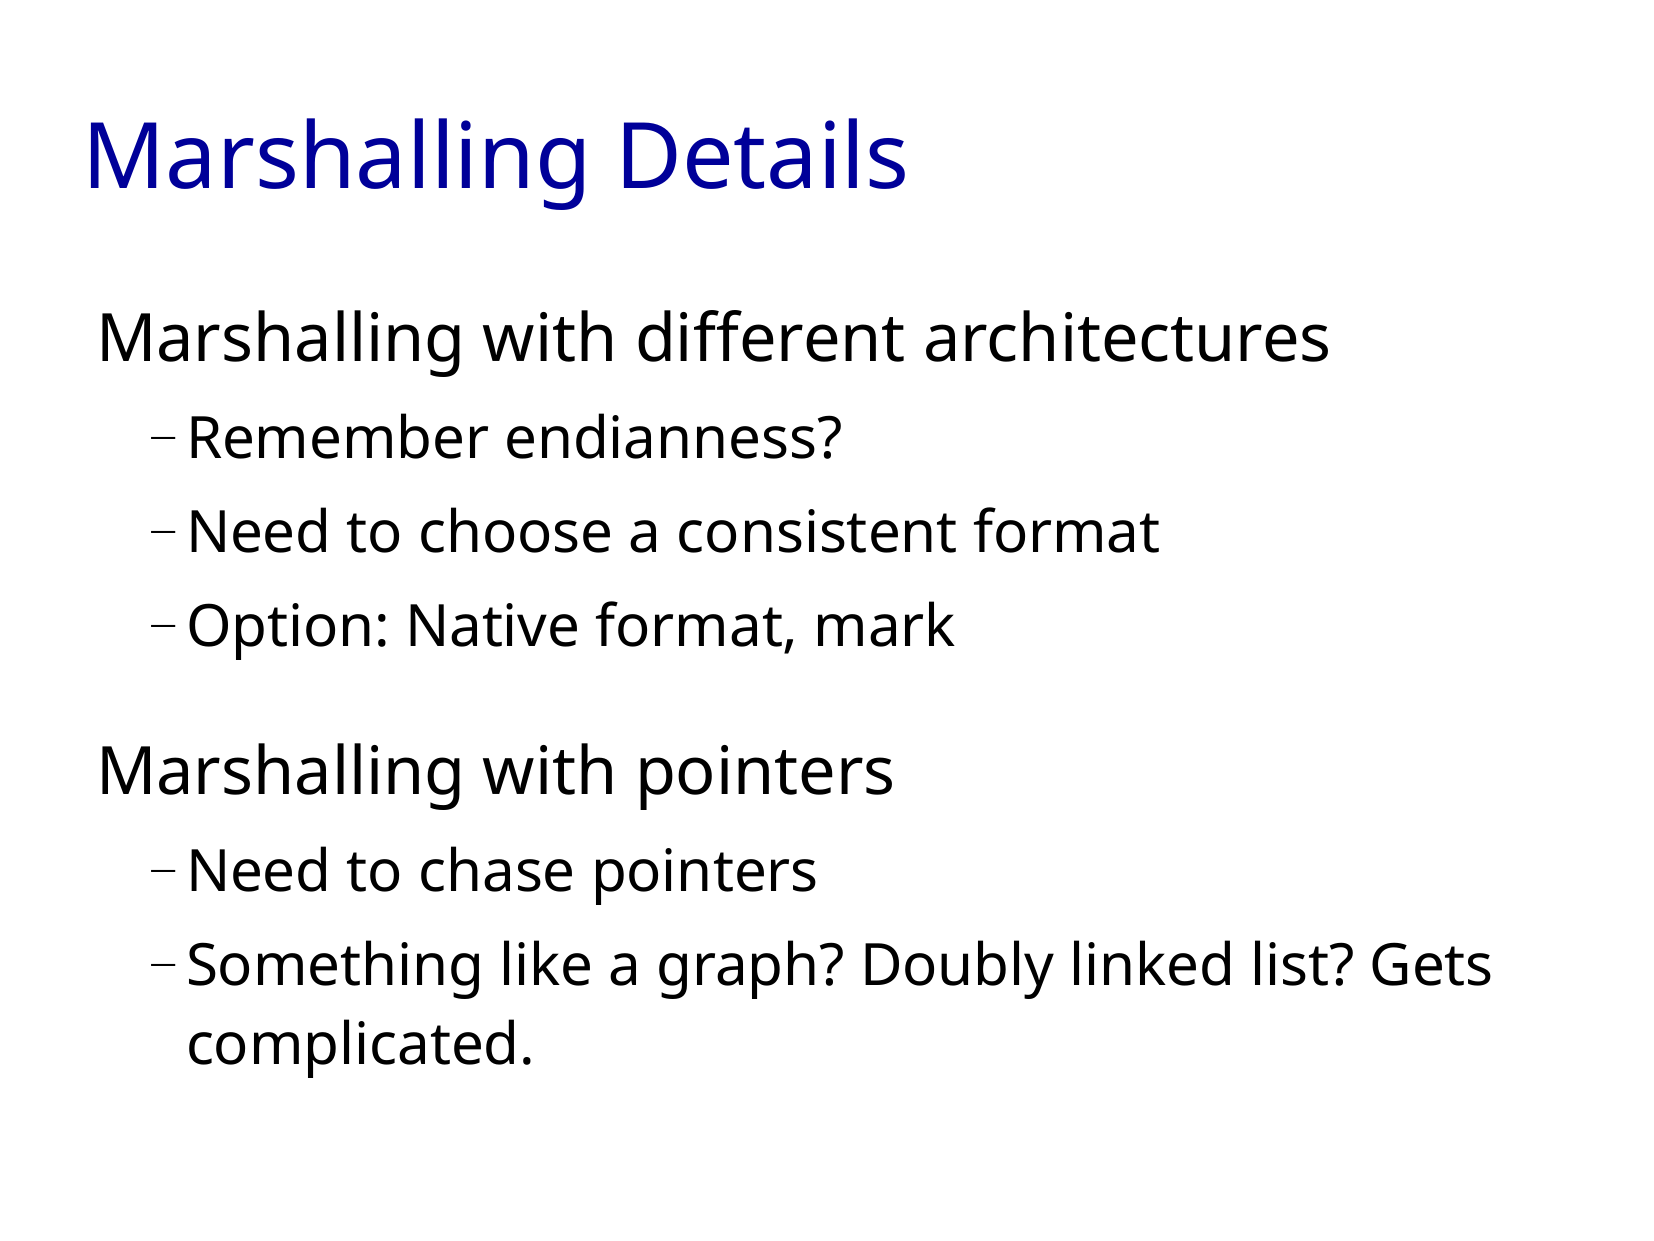

# Marshalling Details
Marshalling with different architectures
Remember endianness?
Need to choose a consistent format
Option: Native format, mark
Marshalling with pointers
Need to chase pointers
Something like a graph? Doubly linked list? Gets complicated.